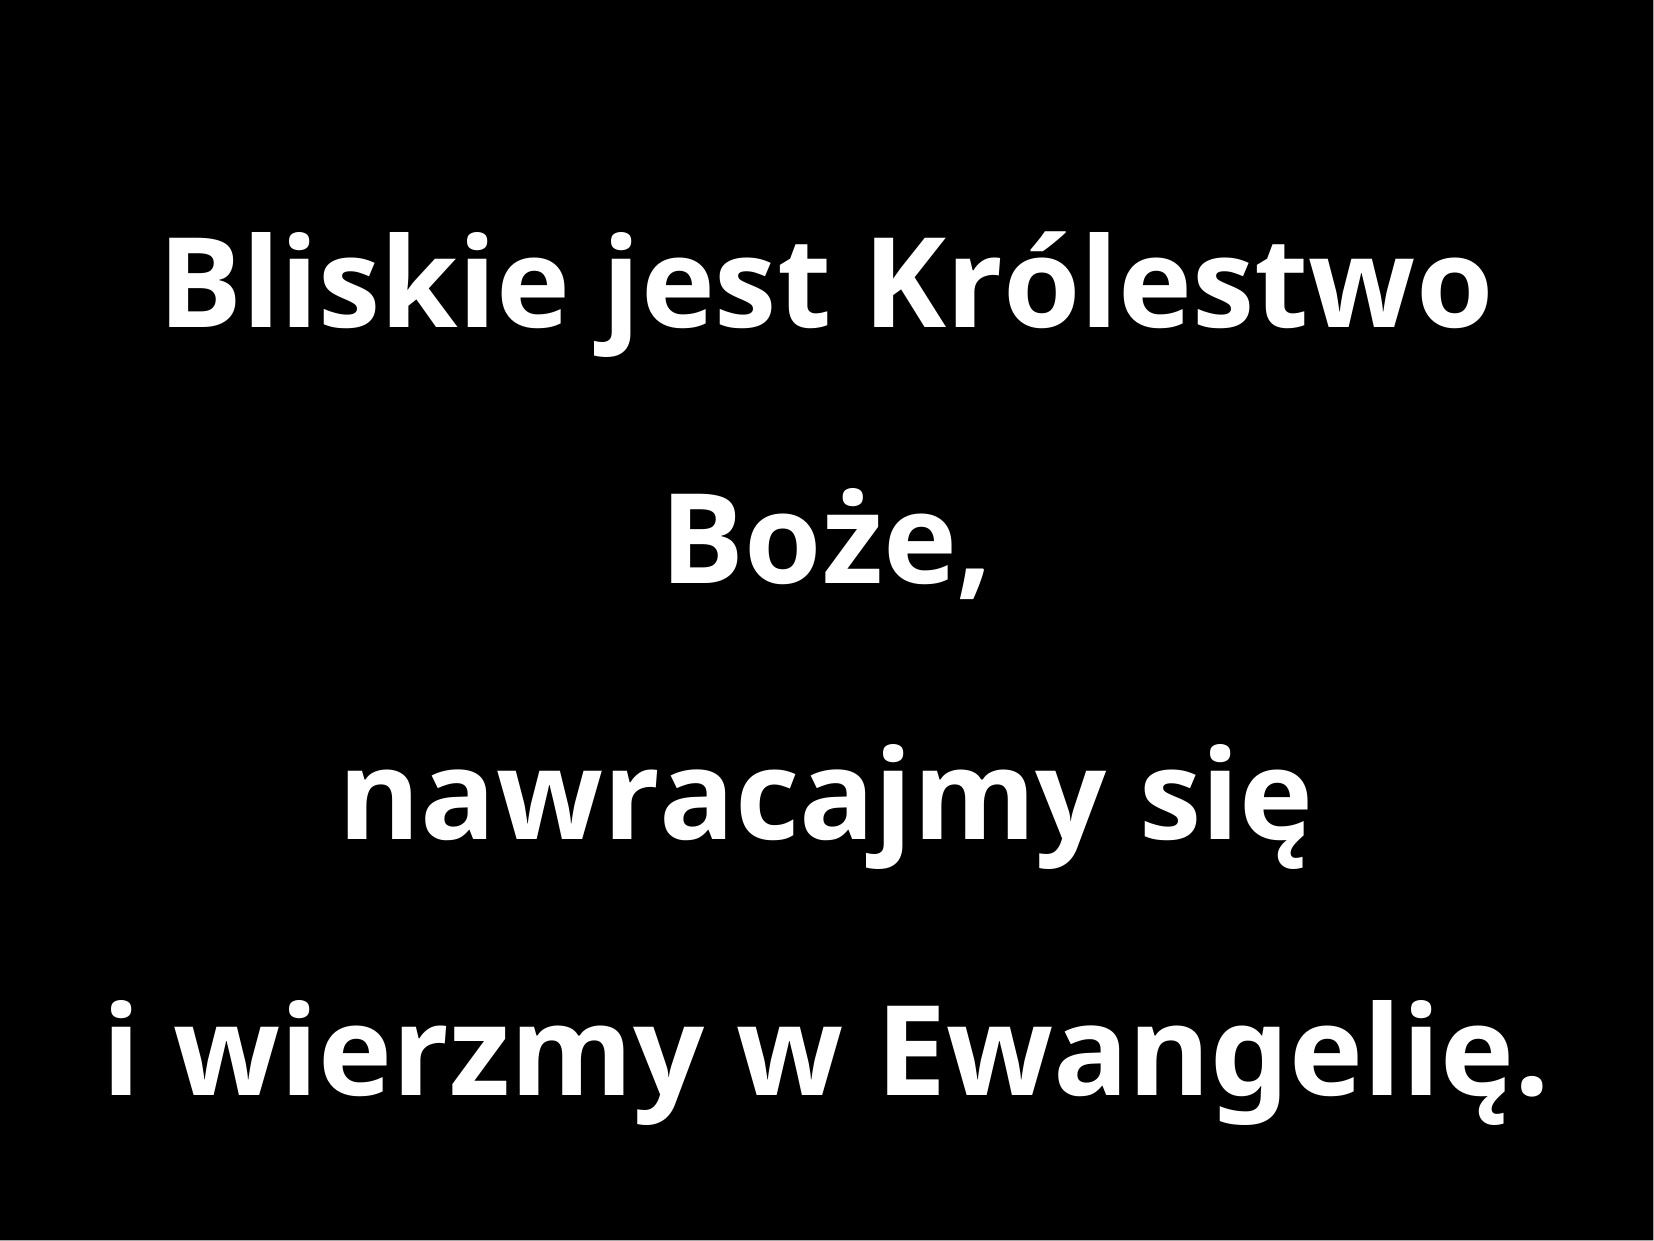

# Bliskie jest Królestwo Boże, nawracajmy się i wierzmy w Ewangelię.